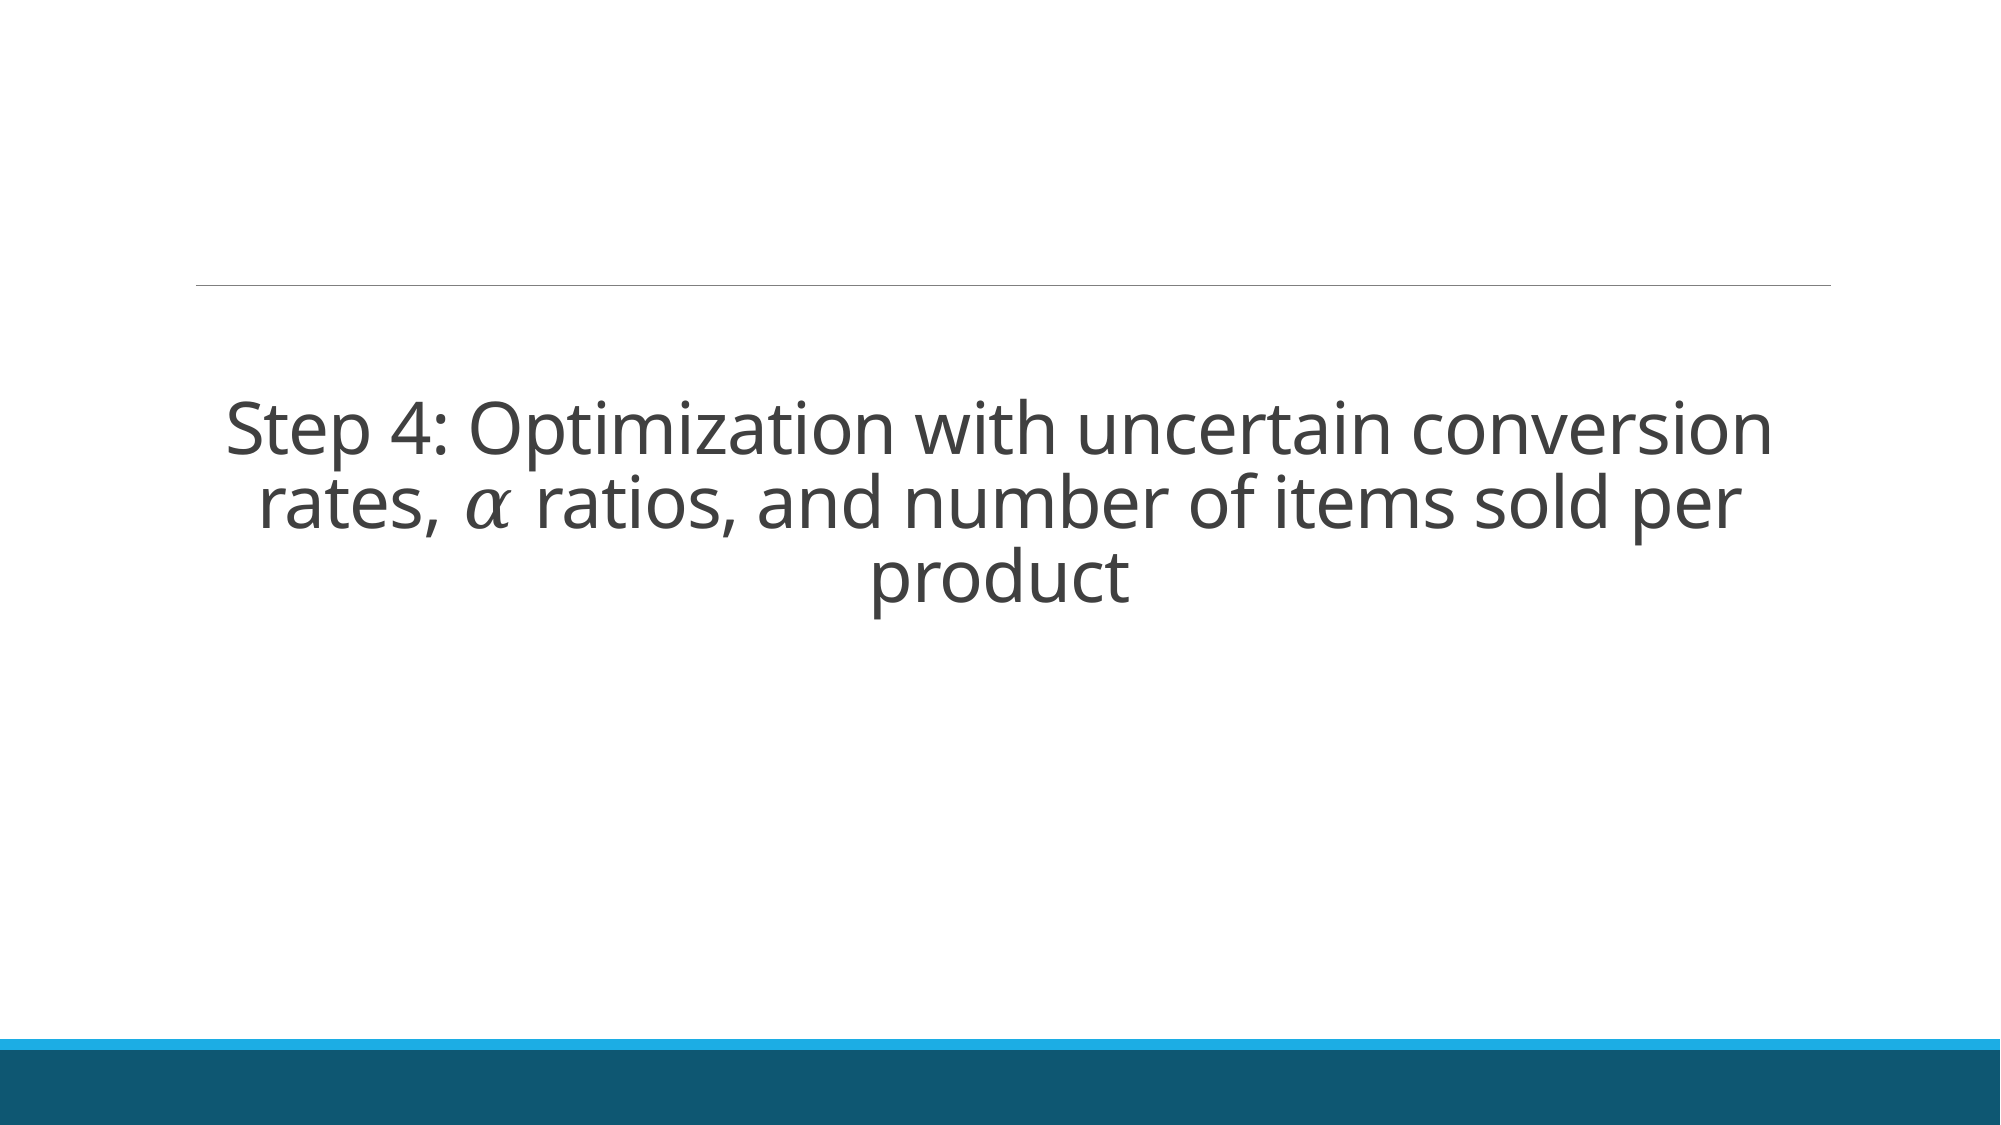

# Step 4: Optimization with uncertain conversion rates, 𝛼 ratios, and number of items sold per product